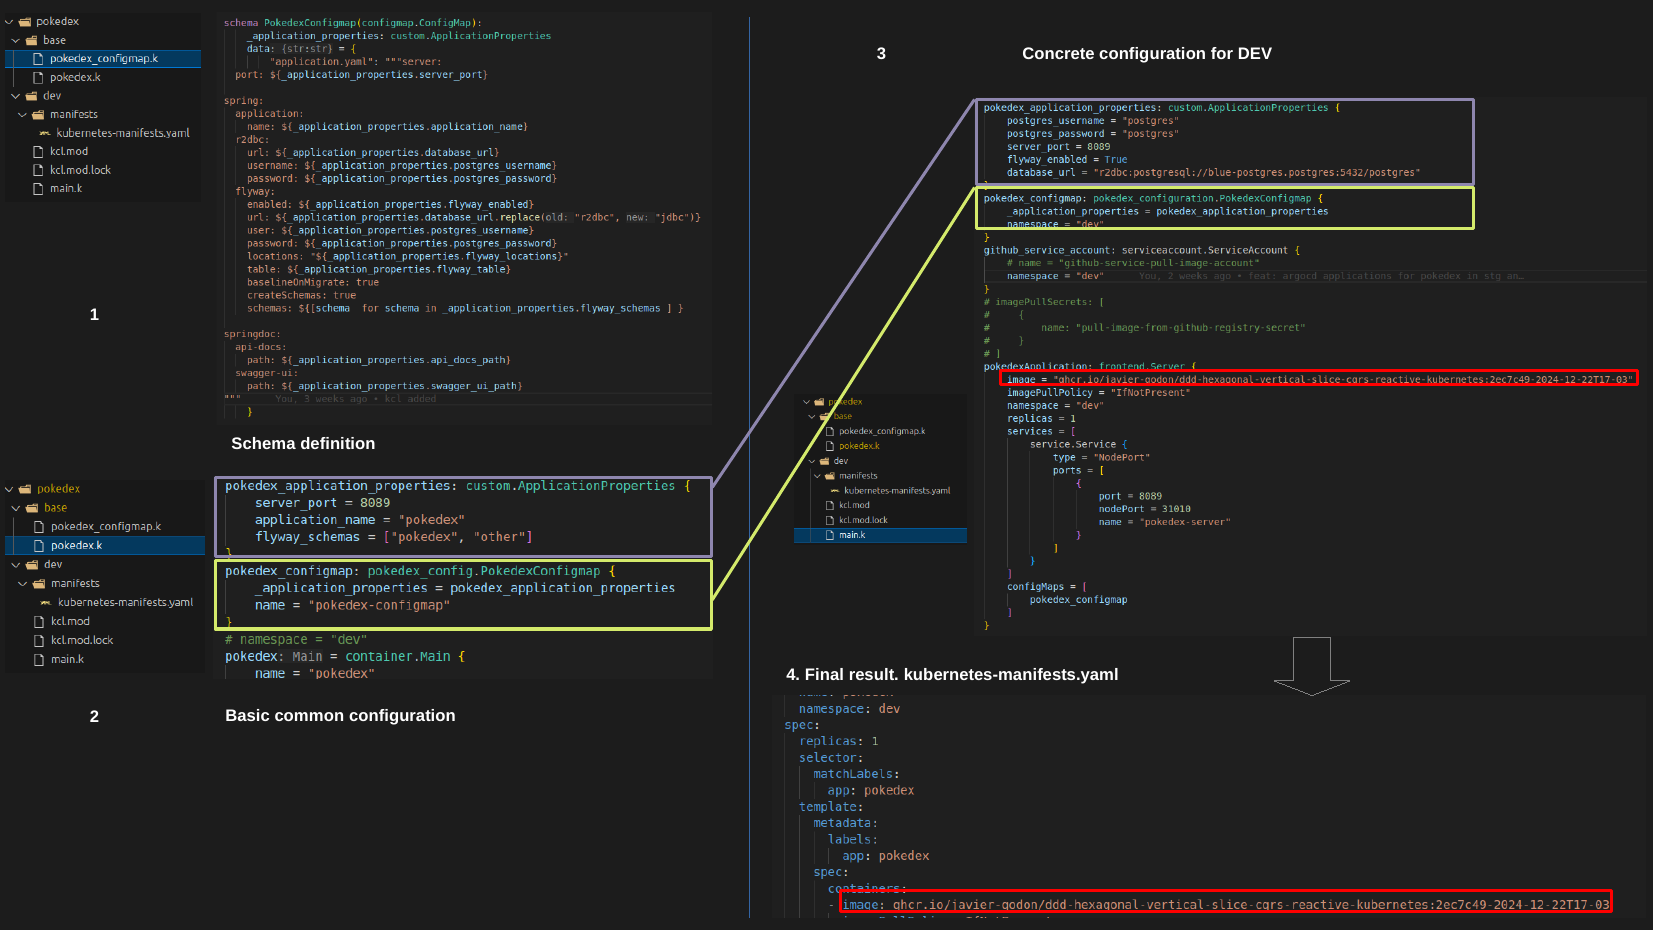

3
Concrete configuration for DEV
1
Schema definition
4. Final result. kubernetes-manifests.yaml
Basic common configuration
2